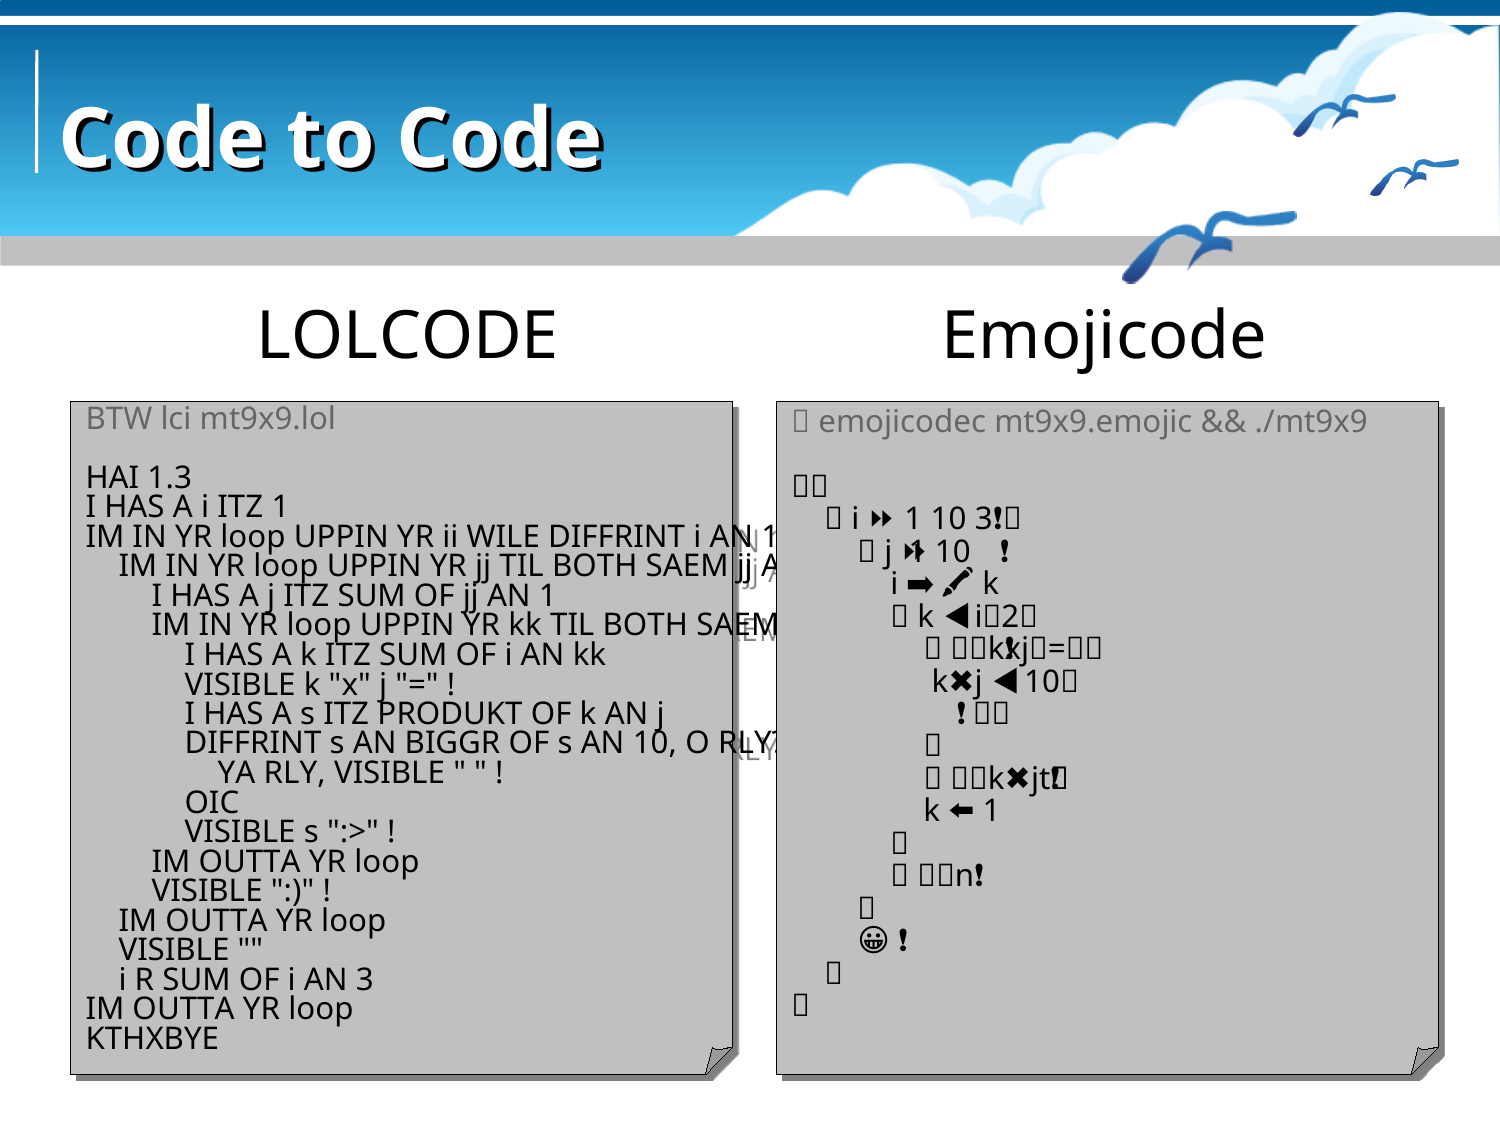

# Code to Code
Emojicode
LOLCODE
BTW lci mt9x9.lol
HAI 1.3
I HAS A i ITZ 1
IM IN YR loop UPPIN YR ii WILE DIFFRINT i AN 10
 IM IN YR loop UPPIN YR jj TIL BOTH SAEM jj AN 9
 I HAS A j ITZ SUM OF jj AN 1
 IM IN YR loop UPPIN YR kk TIL BOTH SAEM kk AN 3
 I HAS A k ITZ SUM OF i AN kk
 VISIBLE k "x" j "=" !
 I HAS A s ITZ PRODUKT OF k AN j
 DIFFRINT s AN BIGGR OF s AN 10, O RLY?
 YA RLY, VISIBLE " " !
 OIC
 VISIBLE s ":>" !
 IM OUTTA YR loop
 VISIBLE ":)" !
 IM OUTTA YR loop
 VISIBLE ""
 i R SUM OF i AN 3
IM OUTTA YR loop
KTHXBYE
💭 emojicodec mt9x9.emojic && ./mt9x9
🏁🍇
 🔂 i 🆕⏩ 1 10 3❗️🍇
 🔂 j 🆕⏩ 1 10❗️🍇
 i ➡️ 🖍🆕 k
 🔁 k ◀️🙌 i➕2🍇
 👄 🔤🧲k🧲x🧲j🧲=🔤❗️
 ↪️ k✖️j ◀️ 10🍇
 👄 🔤 🔤❗️
 🍉
 👄 🔤🧲k✖️j🧲❌t🔤❗️
 k ⬅️➕ 1
 🍉
 👄 🔤❌n🔤❗️
 🍉
 😀 🔤🔤❗️
 🍉
🍉